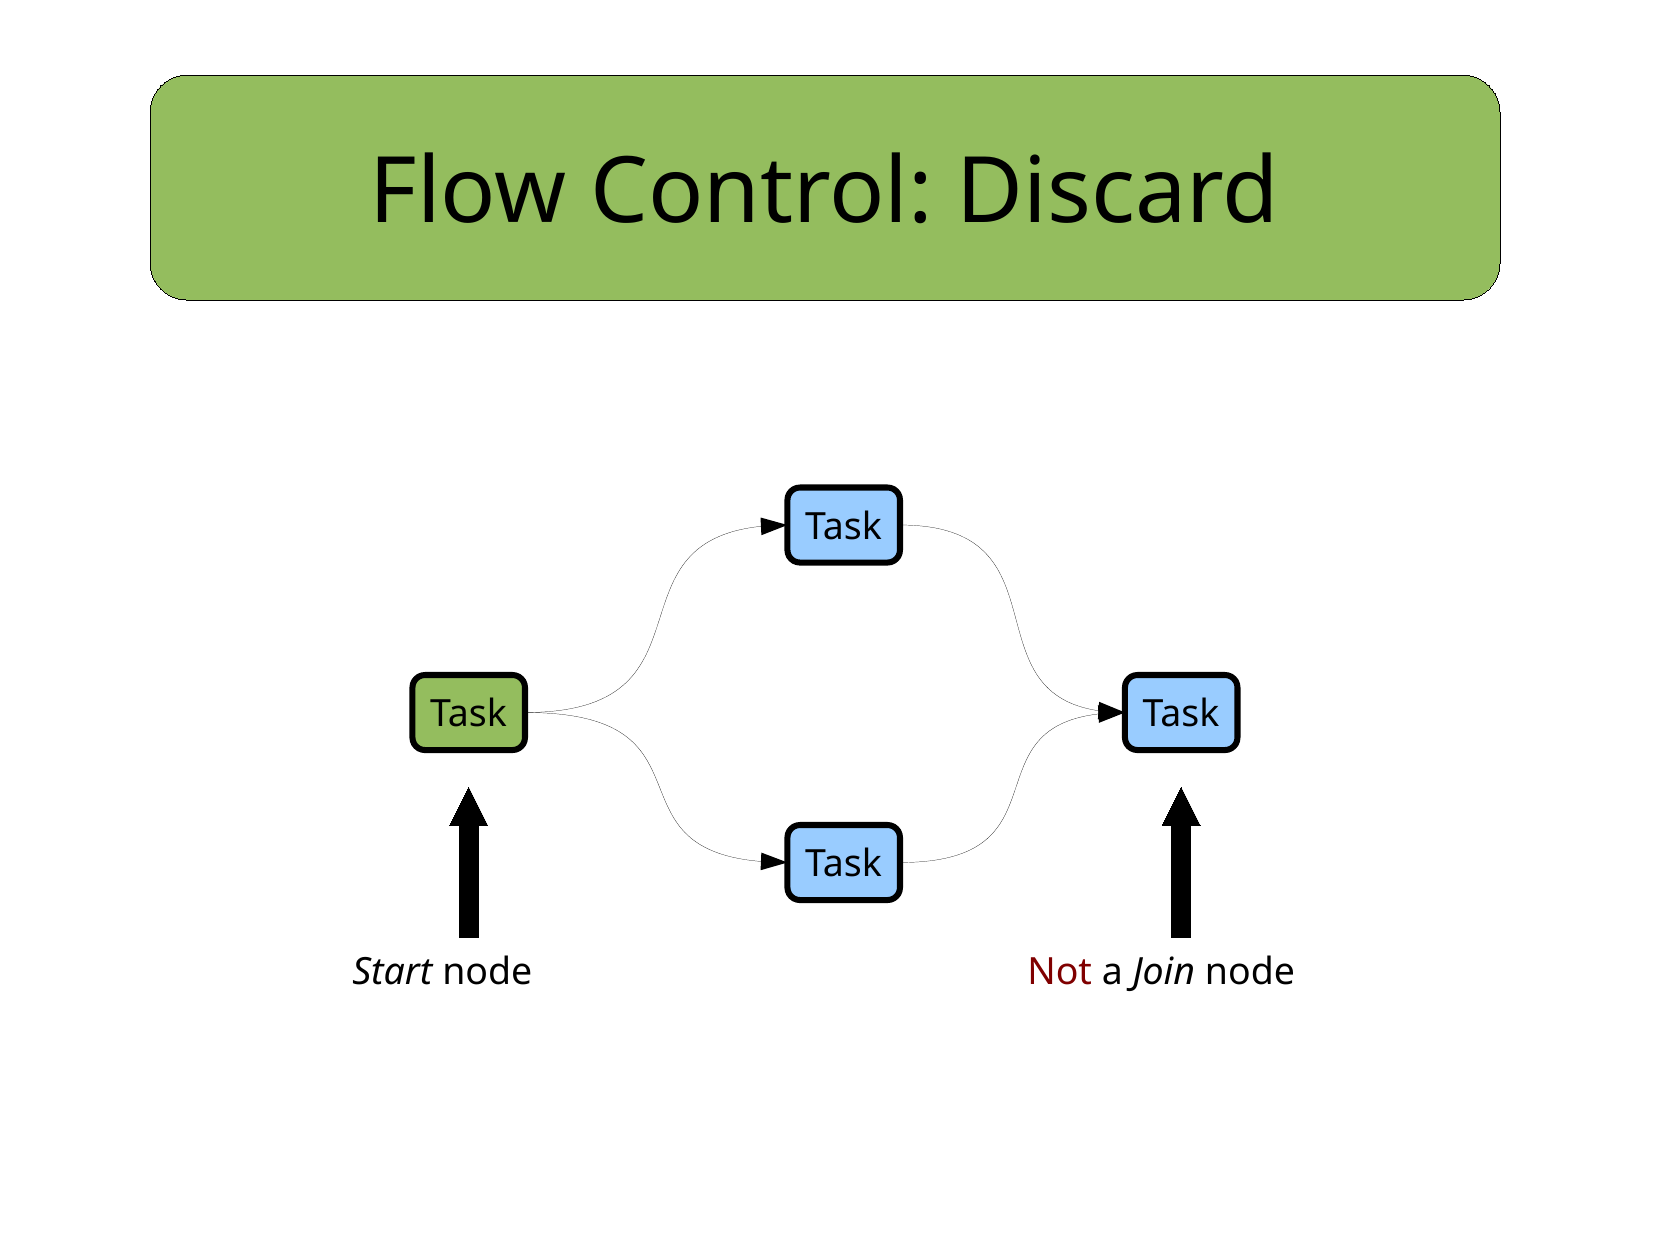

Flow Control: Discard
Task
Task
Task
Task
Start node
Not a Join node